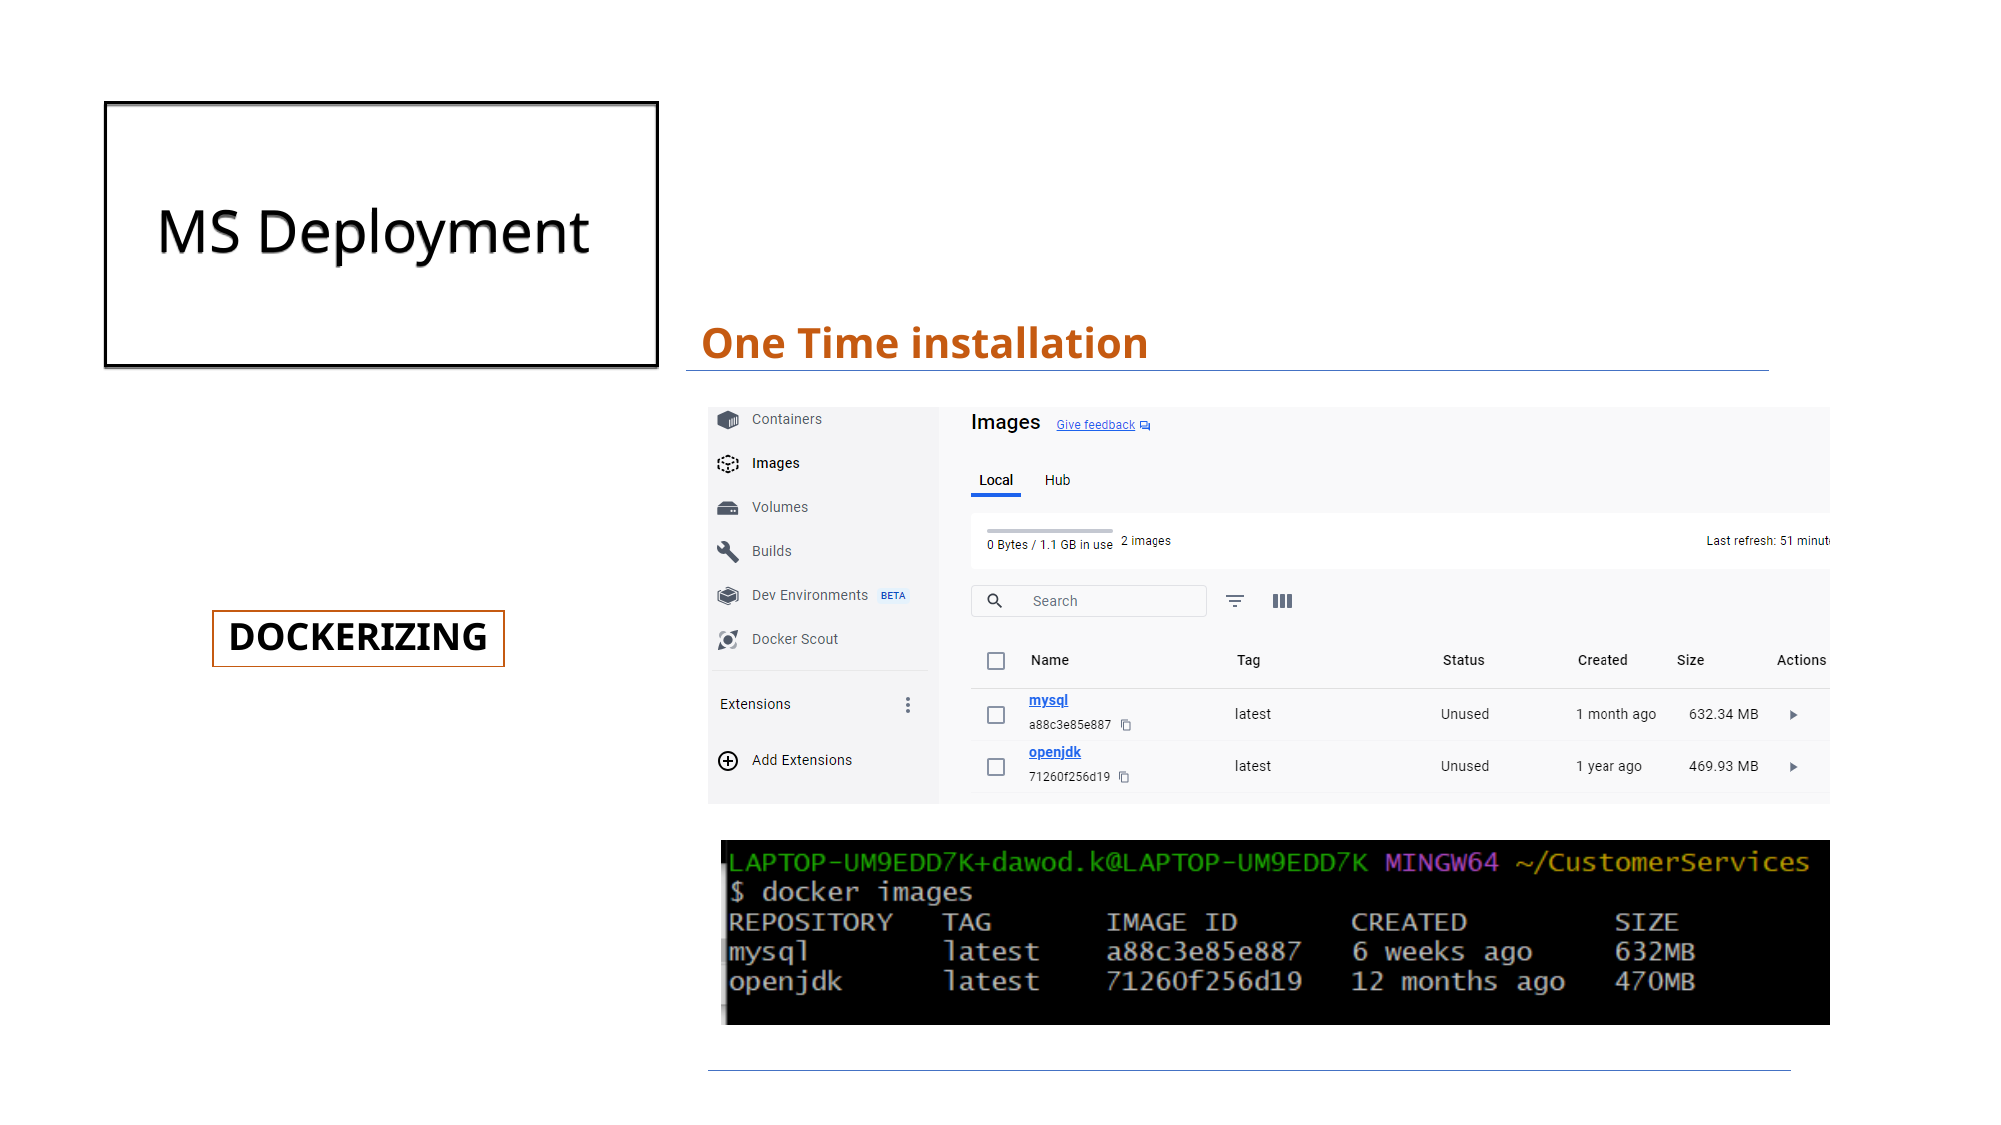

# MS Deployment
One Time installation
DOCKERIZING